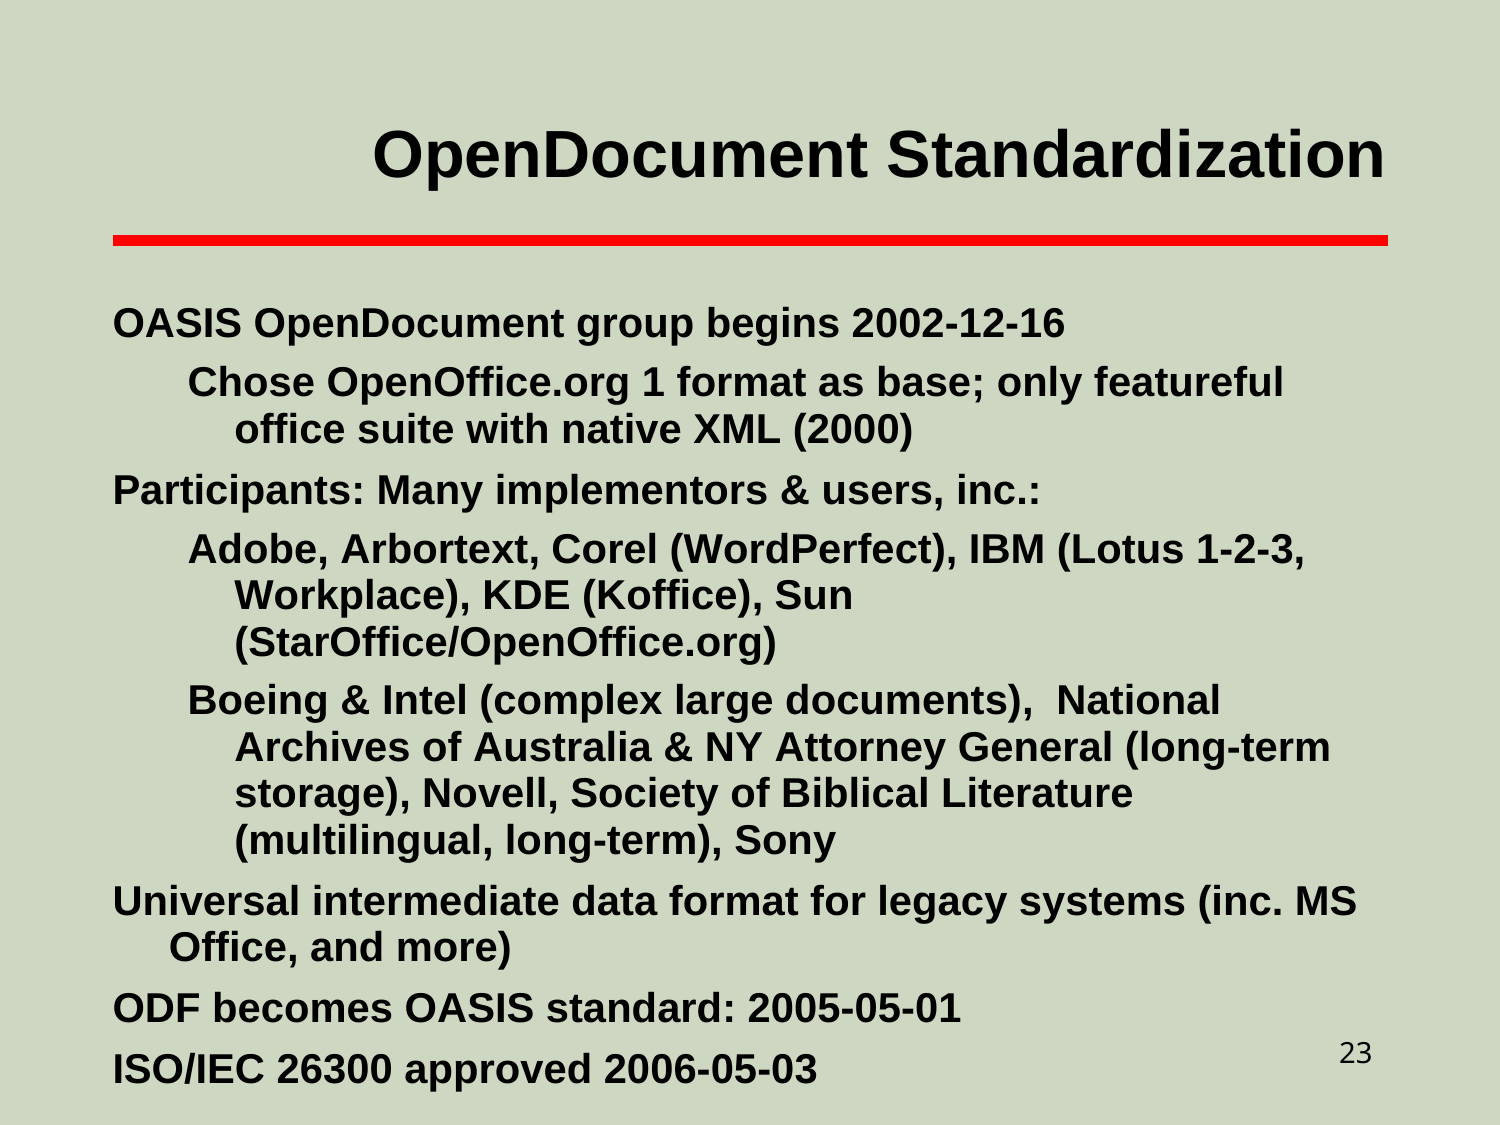

# OpenDocument Standardization
OASIS OpenDocument group begins 2002-12-16
Chose OpenOffice.org 1 format as base; only featureful office suite with native XML (2000)
Participants: Many implementors & users, inc.:
Adobe, Arbortext, Corel (WordPerfect), IBM (Lotus 1-2-3, Workplace), KDE (Koffice), Sun (StarOffice/OpenOffice.org)
Boeing & Intel (complex large documents), National Archives of Australia & NY Attorney General (long-term storage), Novell, Society of Biblical Literature (multilingual, long-term), Sony
Universal intermediate data format for legacy systems (inc. MS Office, and more)
ODF becomes OASIS standard: 2005-05-01
ISO/IEC 26300 approved 2006-05-03